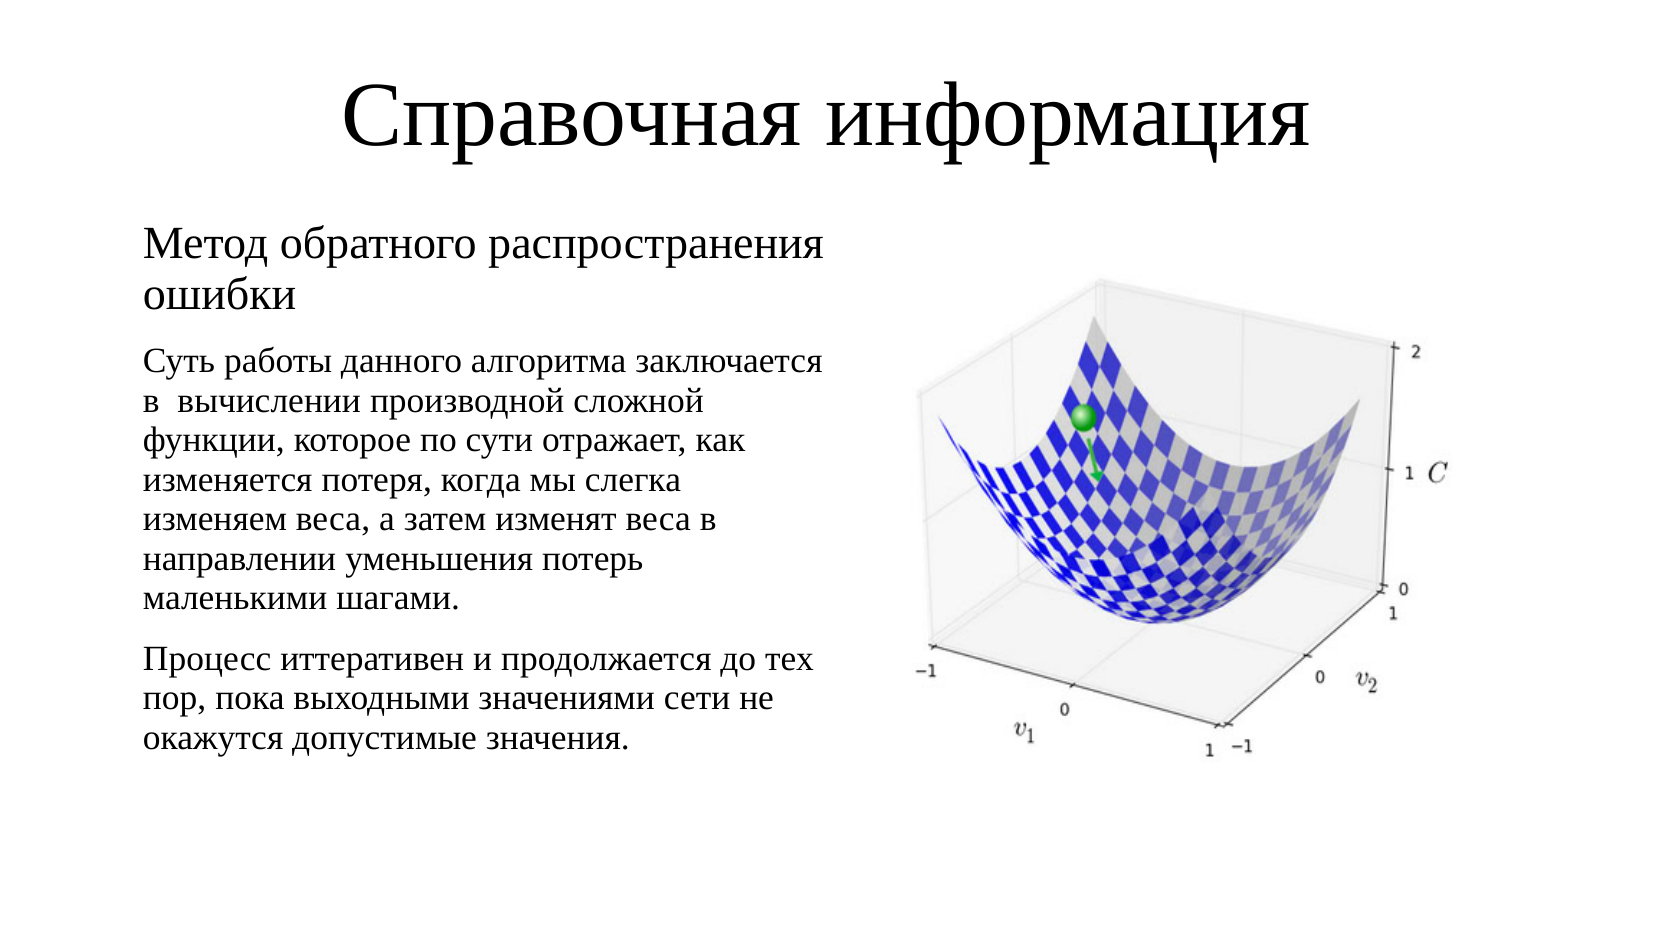

# Справочная информация
Метод обратного распространения ошибки
Суть работы данного алгоритма заключается в вычислении производной сложной функции, которое по сути отражает, как изменяется потеря, когда мы слегка изменяем веса, а затем изменят веса в направлении уменьшения потерь маленькими шагами.
Процесс иттеративен и продолжается до тех пор, пока выходными значениями сети не окажутся допустимые значения.